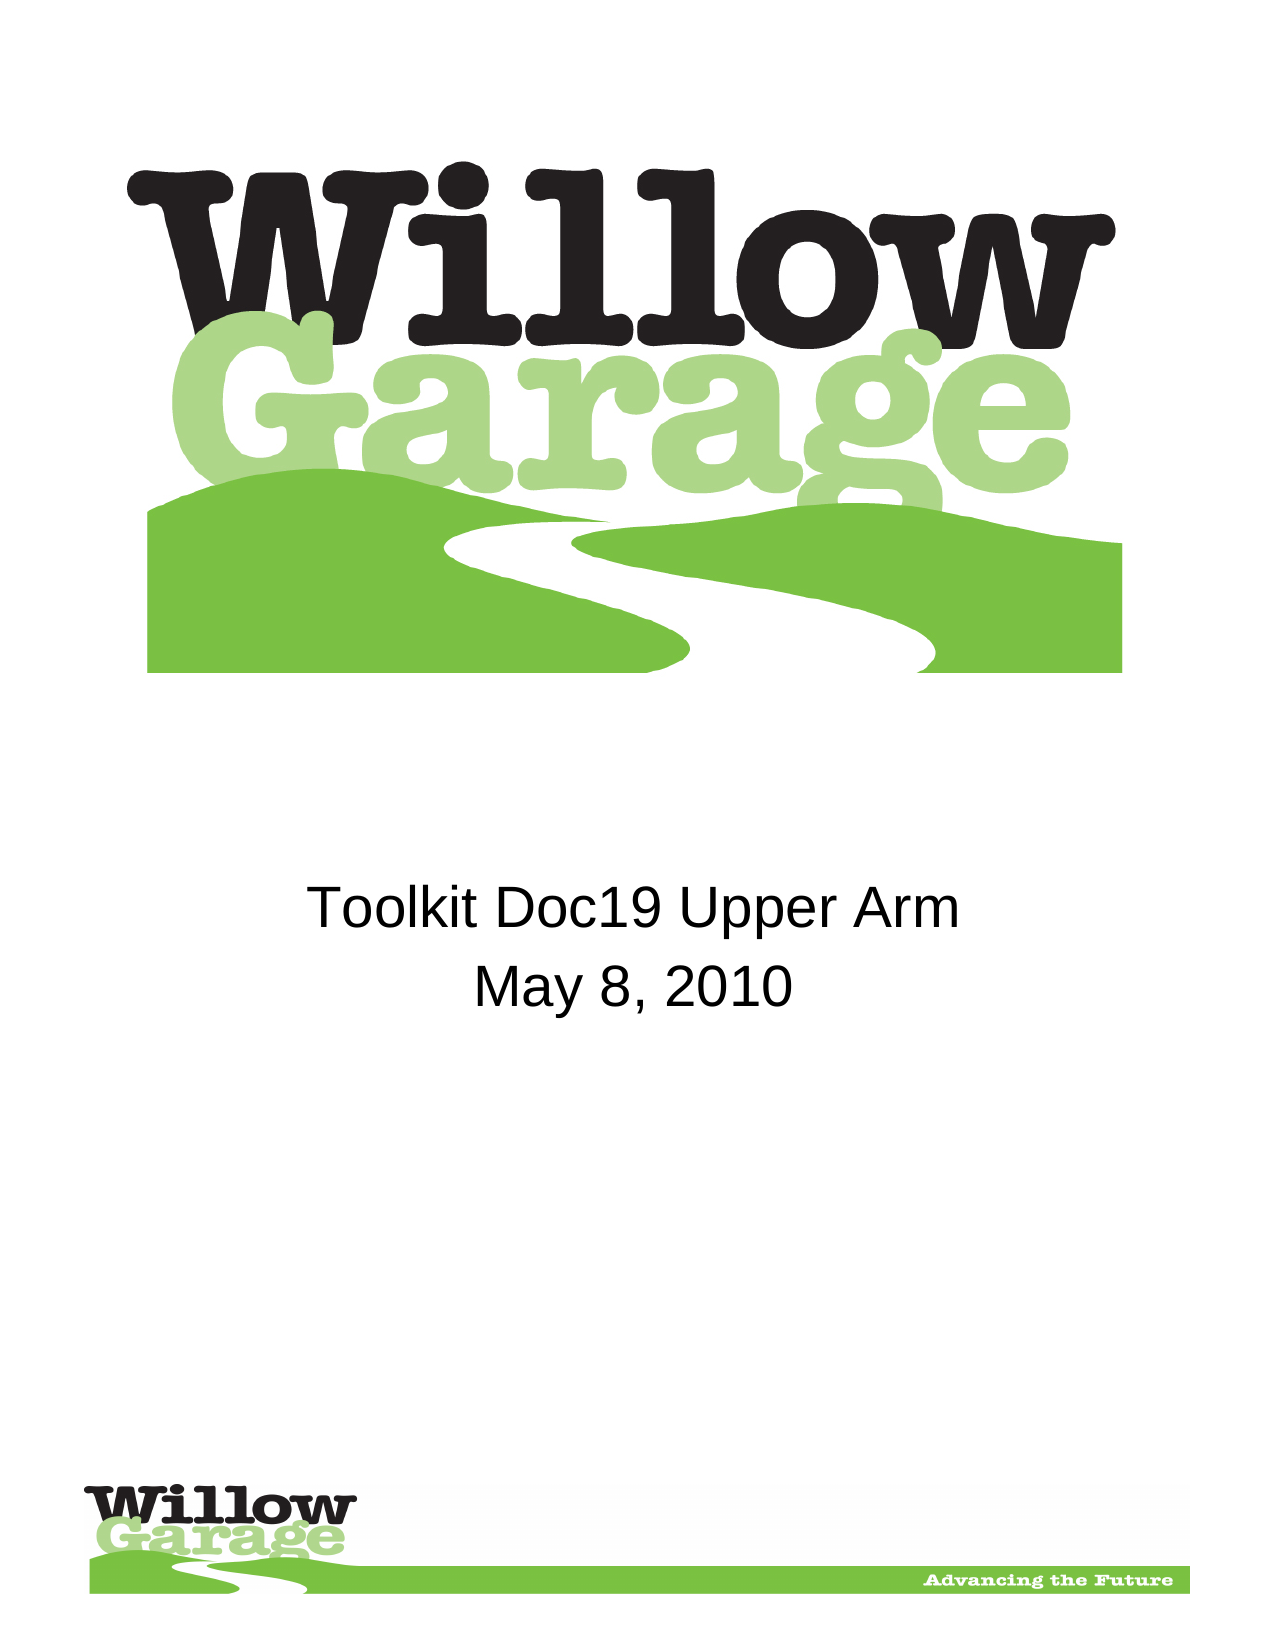

# Toolkit Doc19 Upper Arm
May 8, 2010